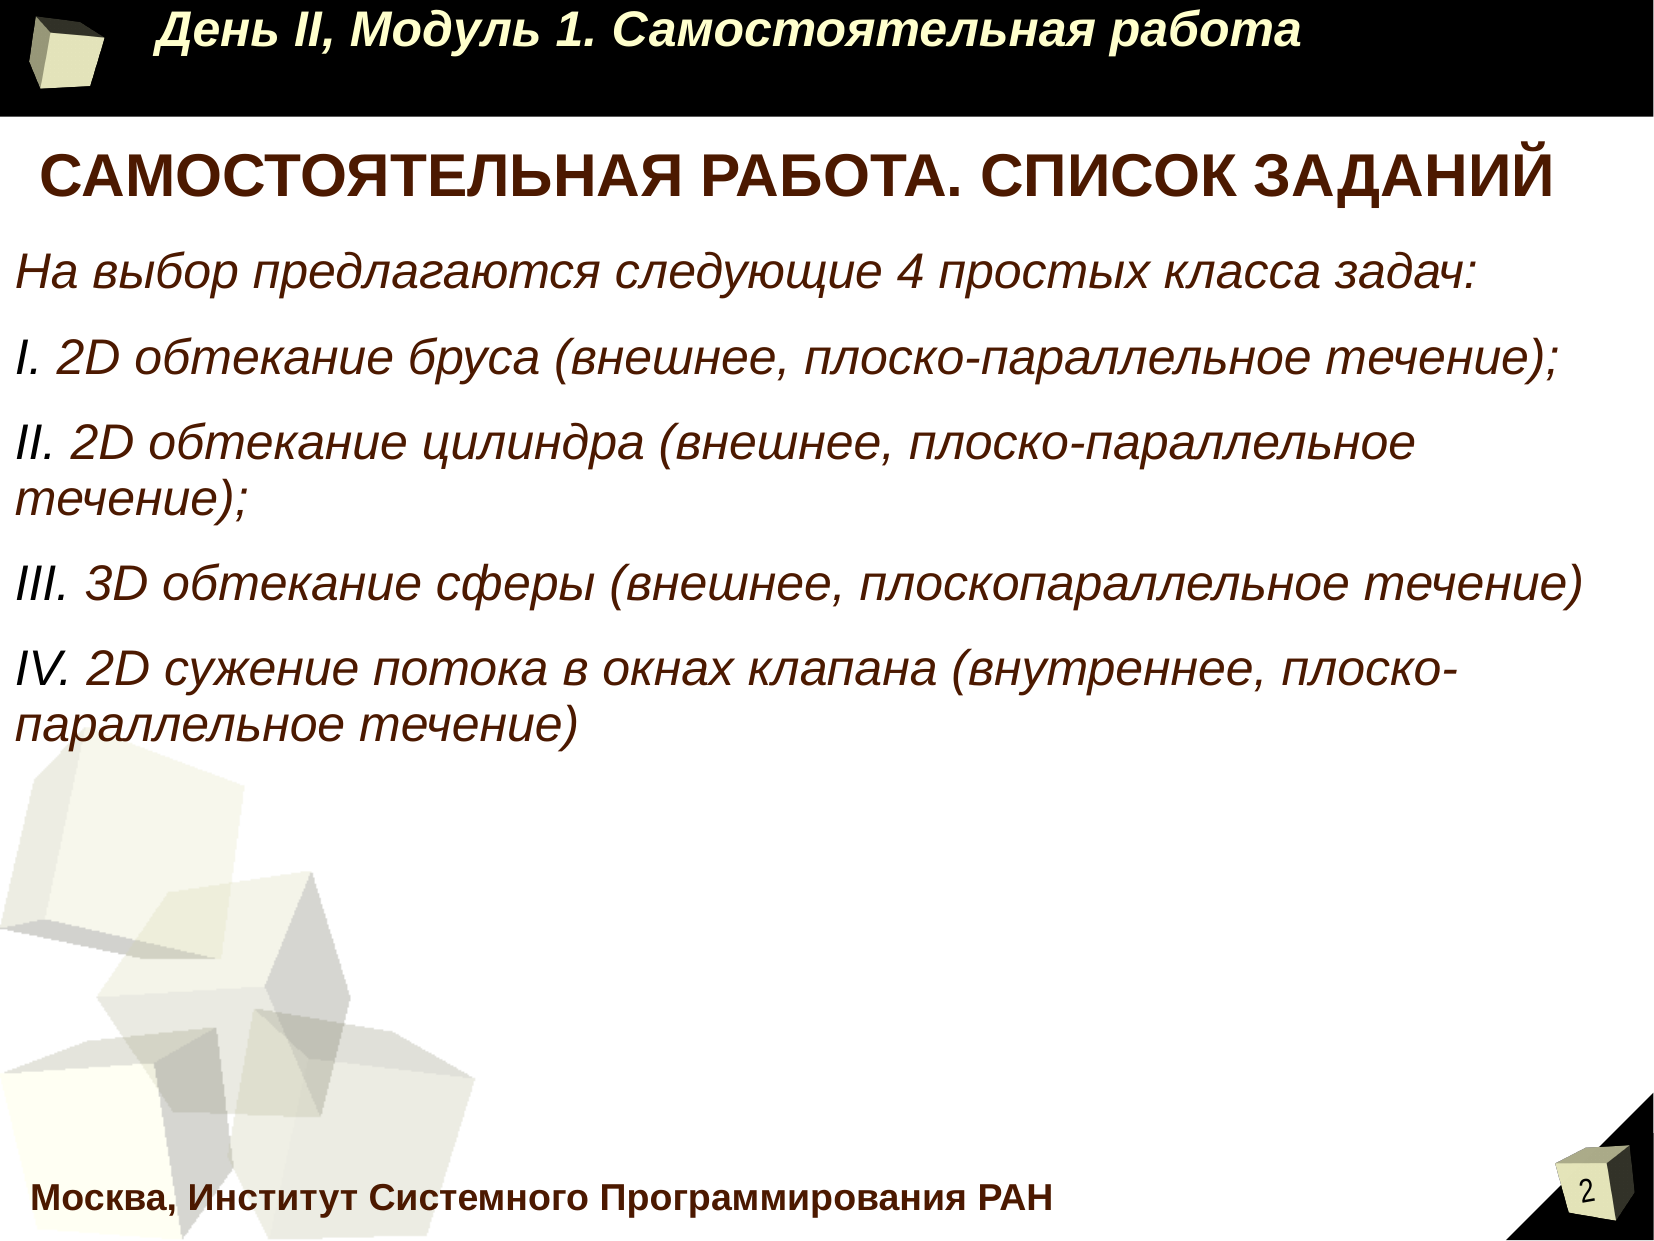

САМОСТОЯТЕЛЬНАЯ РАБОТА. СПИСОК ЗАДАНИЙ
На выбор предлагаются следующие 4 простых класса задач:
 2D обтекание бруса (внешнее, плоско-параллельное течение);
 2D обтекание цилиндра (внешнее, плоско-параллельное течение);
 3D обтекание сферы (внешнее, плоскопараллельное течение)
 2D сужение потока в окнах клапана (внутреннее, плоско-параллельное течение)